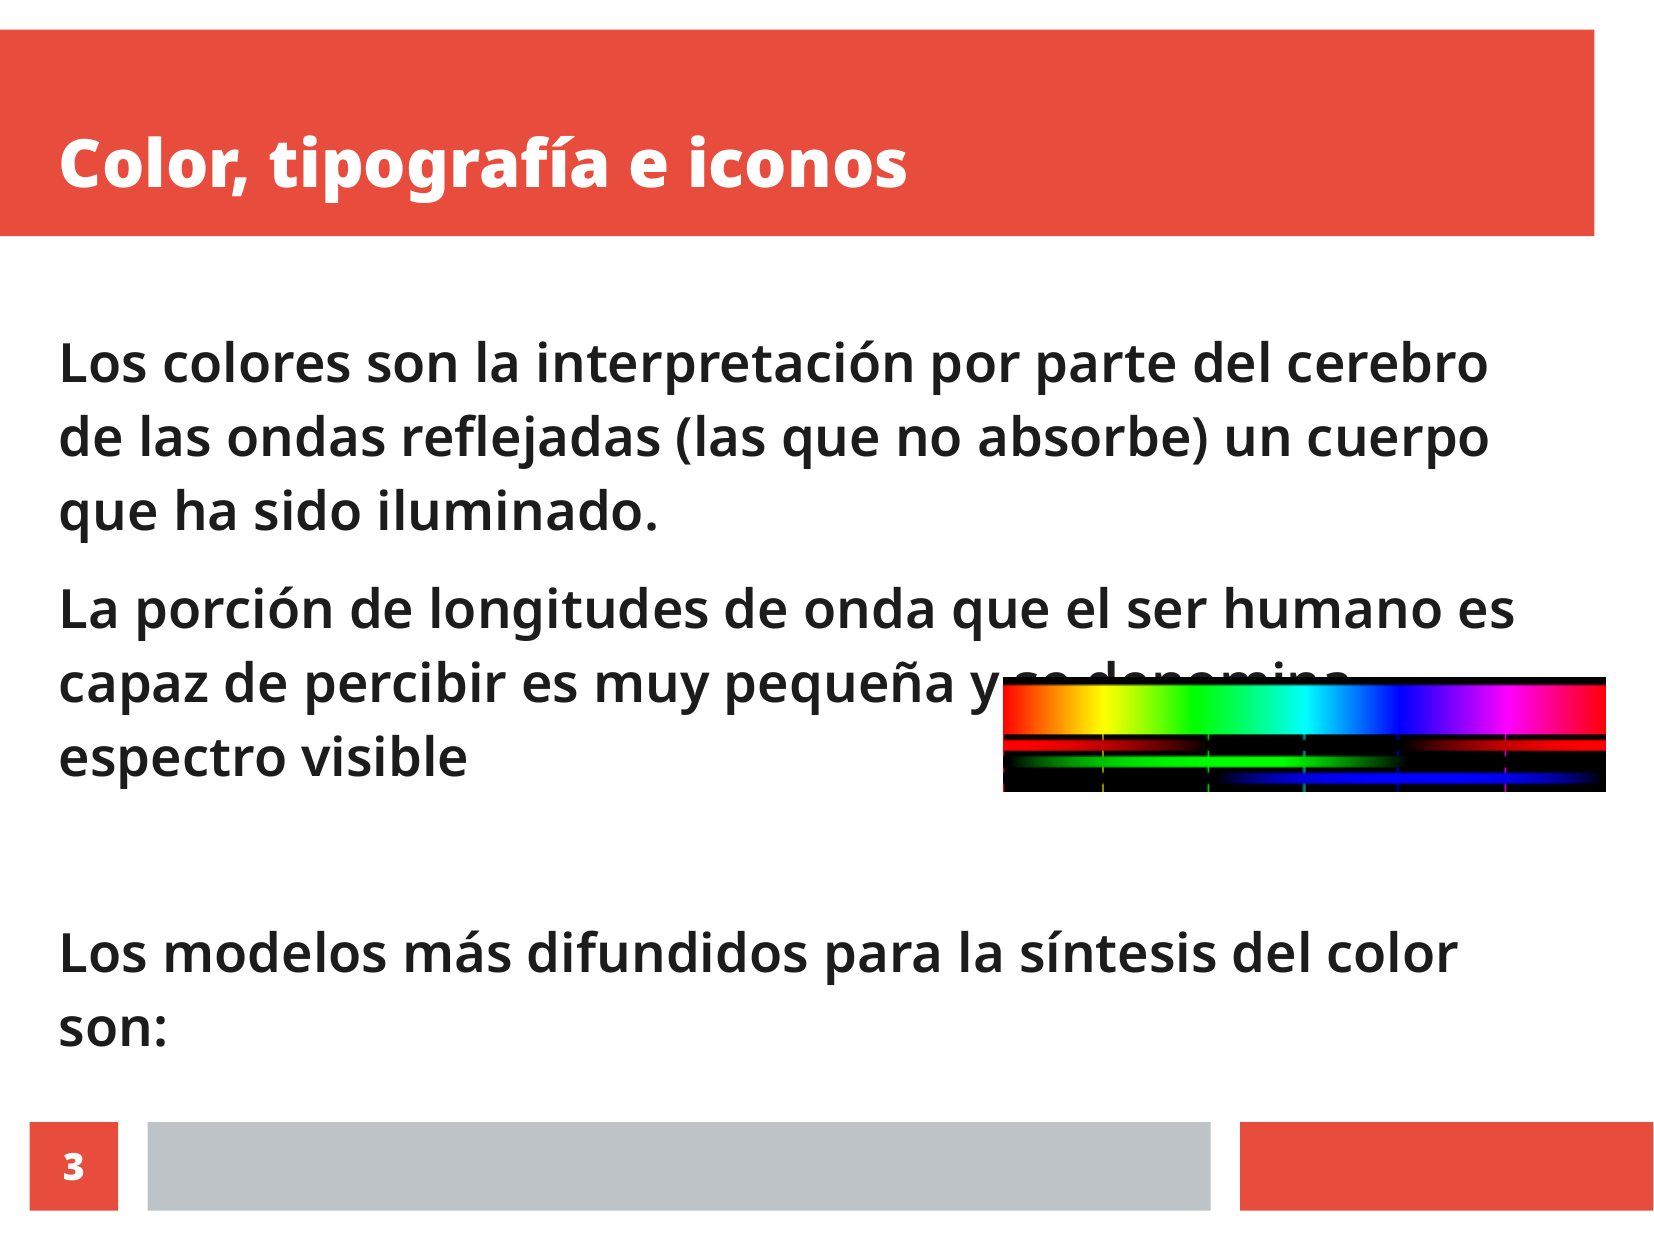

# Color, tipografía e iconos
Los colores son la interpretación por parte del cerebro de las ondas reflejadas (las que no absorbe) un cuerpo que ha sido iluminado.
La porción de longitudes de onda que el ser humano es capaz de percibir es muy pequeña y se denomina espectro visible
Los modelos más difundidos para la síntesis del color son:
3